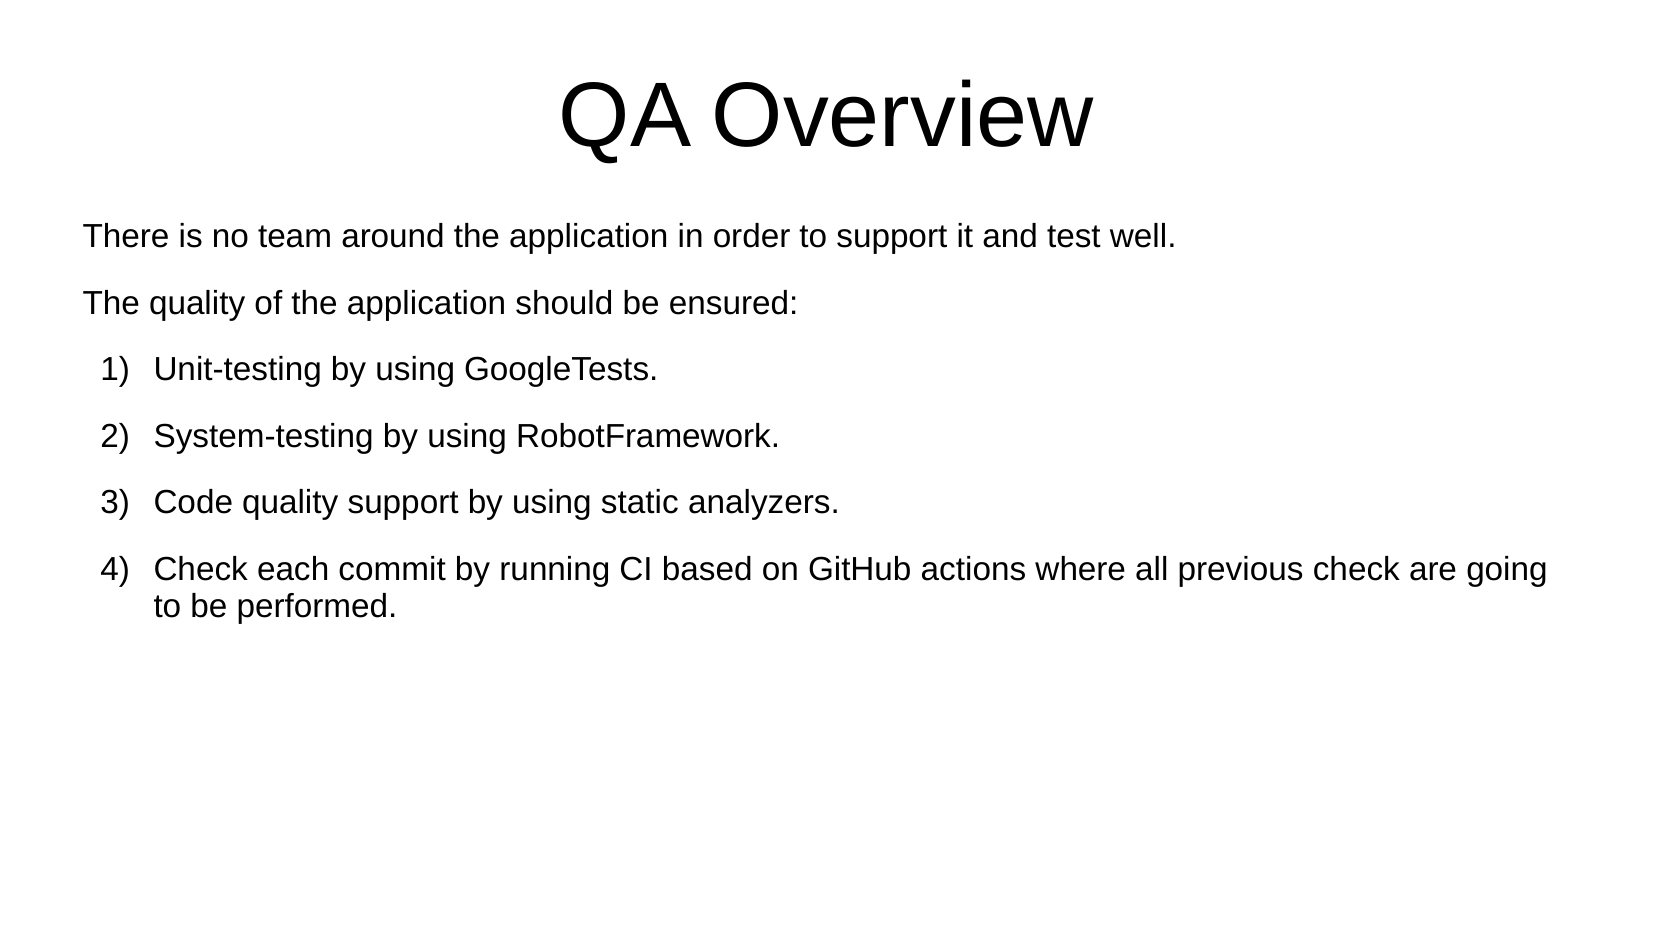

# QA Overview
There is no team around the application in order to support it and test well.
The quality of the application should be ensured:
Unit-testing by using GoogleTests.
System-testing by using RobotFramework.
Code quality support by using static analyzers.
Check each commit by running CI based on GitHub actions where all previous check are going to be performed.